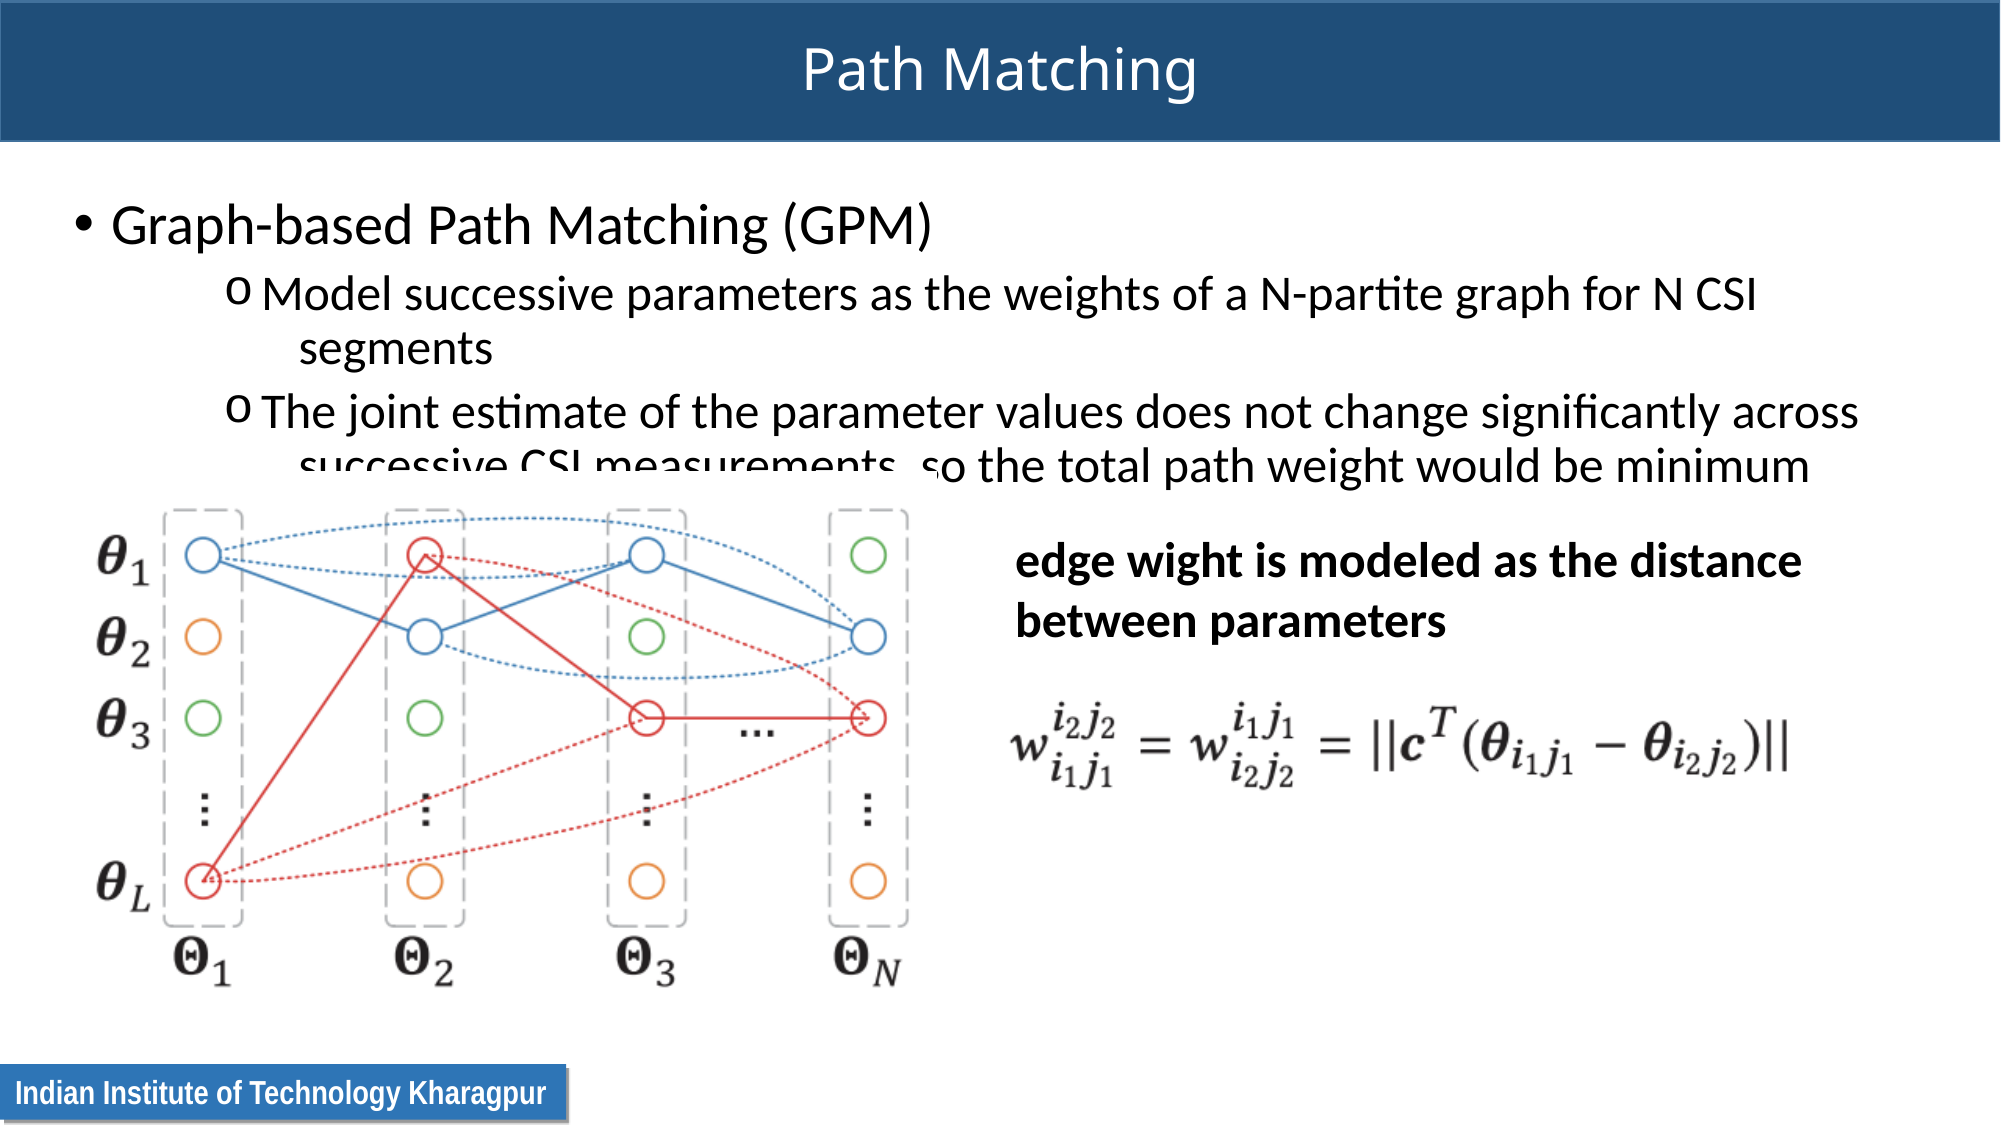

Path Matching
# Graph-based Path Matching (GPM)
Model successive parameters as the weights of a N-partite graph for N CSI segments
The joint estimate of the parameter values does not change significantly across successive CSI measurements, so the total path weight would be minimum
edge wight is modeled as the distance between parameters